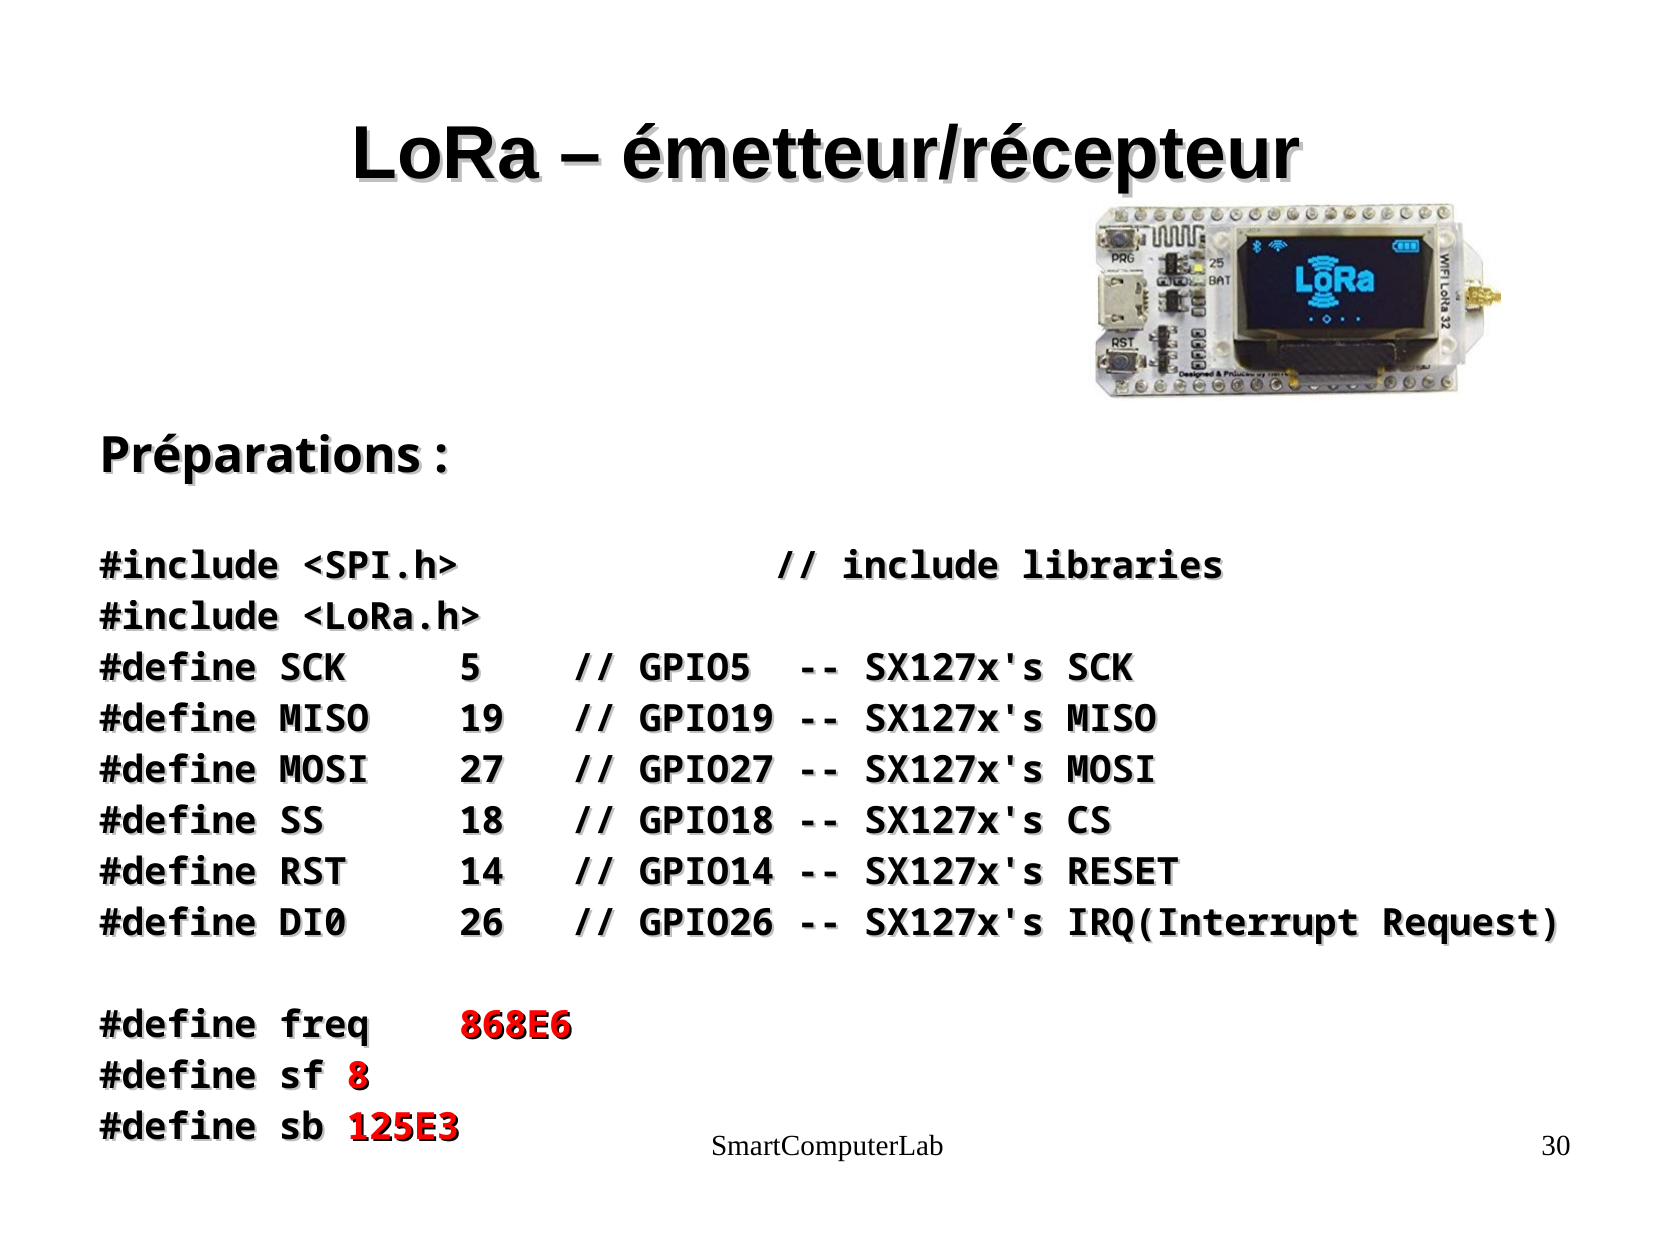

# LoRa – émetteur/récepteur
Préparations :
#include <SPI.h> // include libraries
#include <LoRa.h>
#define SCK 5 // GPIO5 -- SX127x's SCK
#define MISO 19 // GPIO19 -- SX127x's MISO
#define MOSI 27 // GPIO27 -- SX127x's MOSI
#define SS 18 // GPIO18 -- SX127x's CS
#define RST 14 // GPIO14 -- SX127x's RESET
#define DI0 26 // GPIO26 -- SX127x's IRQ(Interrupt Request)
#define freq 868E6
#define sf 8
#define sb 125E3
SmartComputerLab
30